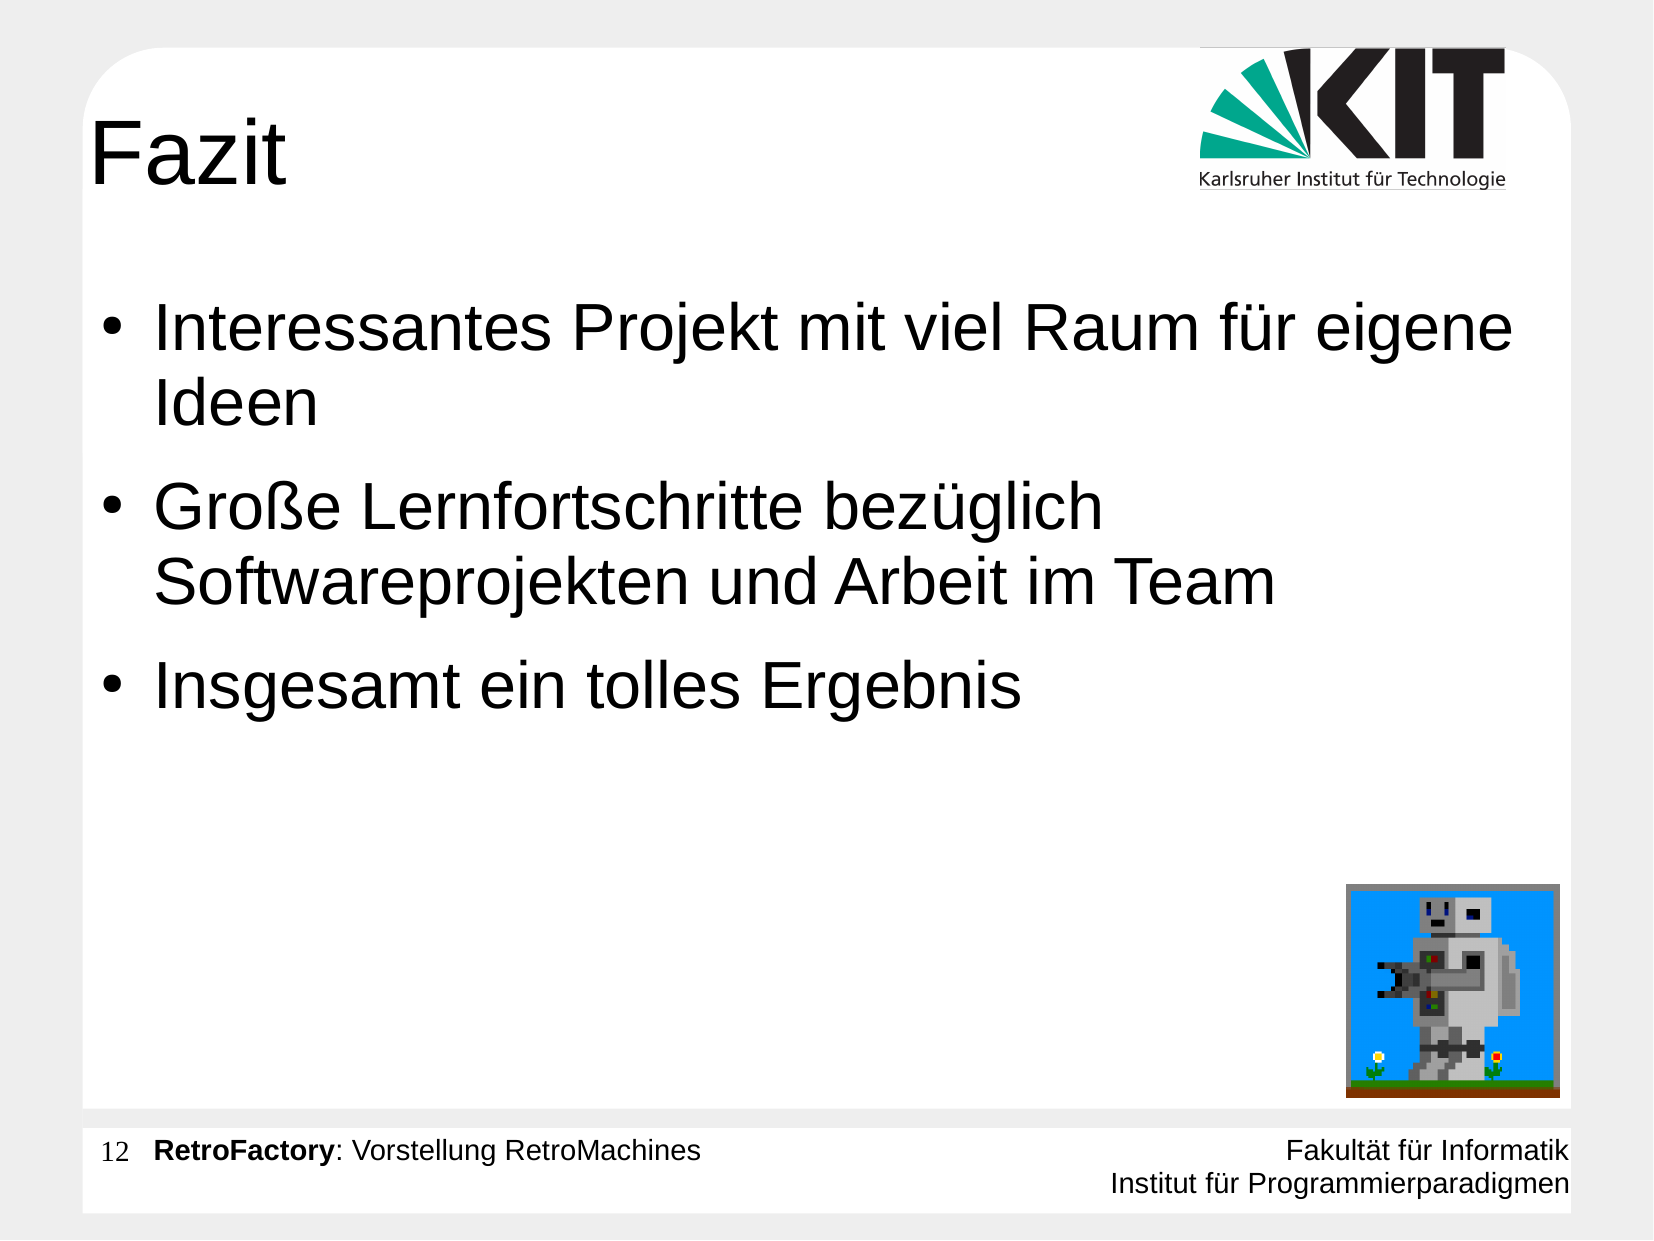

# Fazit
Interessantes Projekt mit viel Raum für eigene Ideen
Große Lernfortschritte bezüglich Softwareprojekten und Arbeit im Team
Insgesamt ein tolles Ergebnis
12